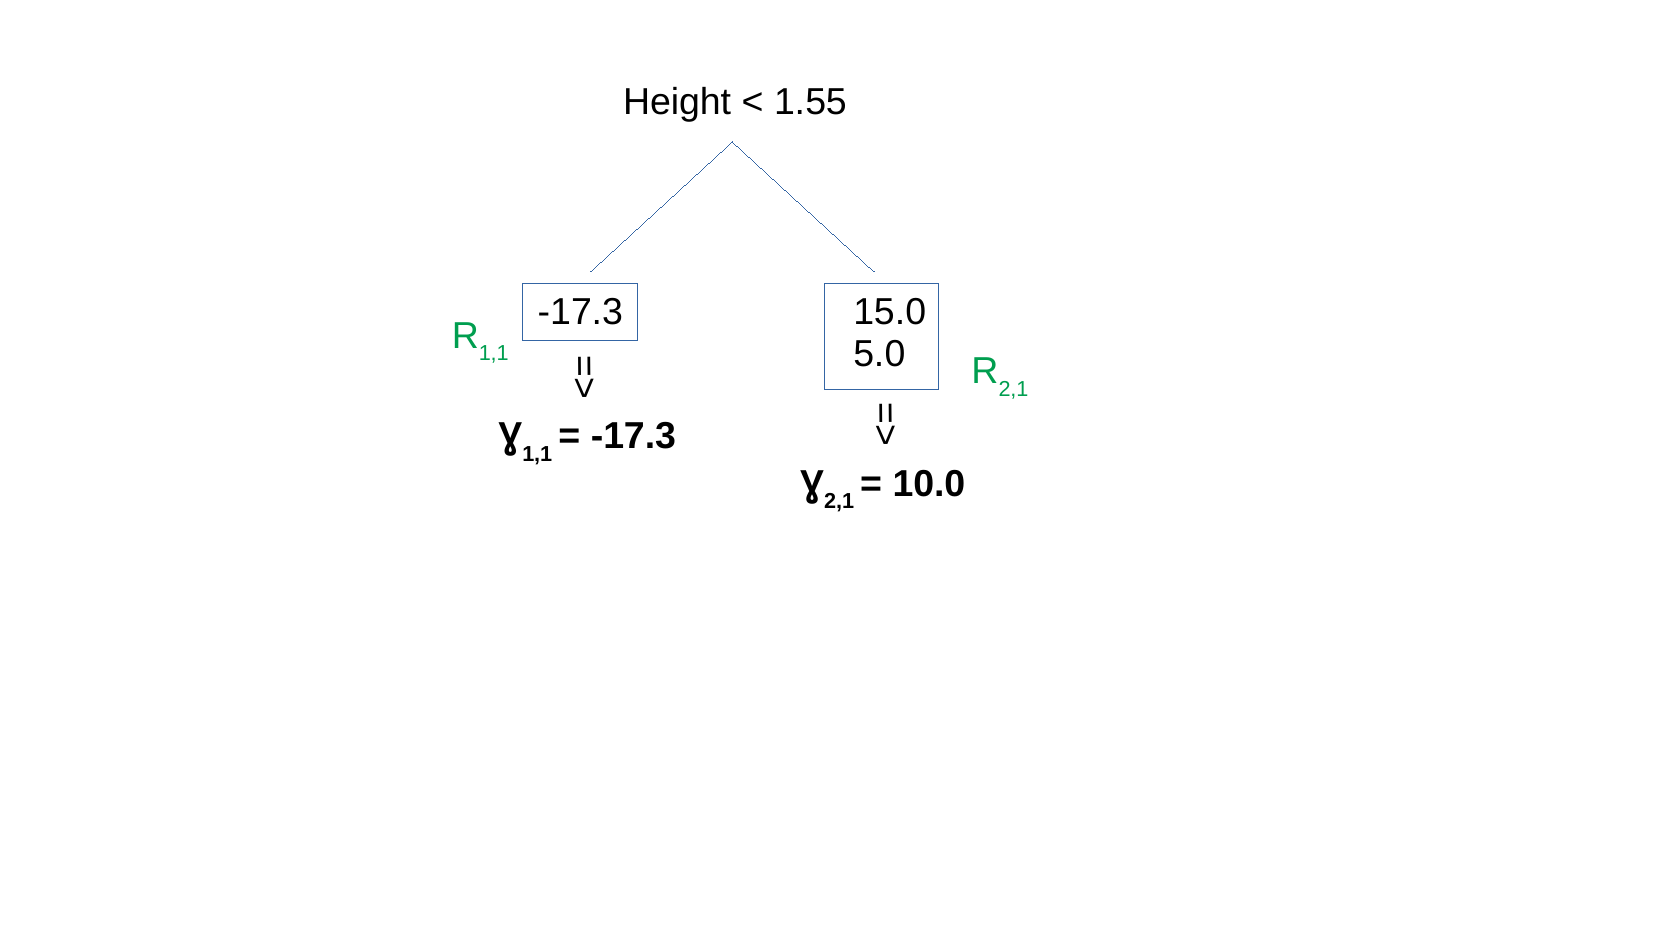

Height < 1.55
-17.3
15.0
5.0
R1,1
R2,1
=>
=>
Ɣ1,1 = -17.3
Ɣ2,1 = 10.0